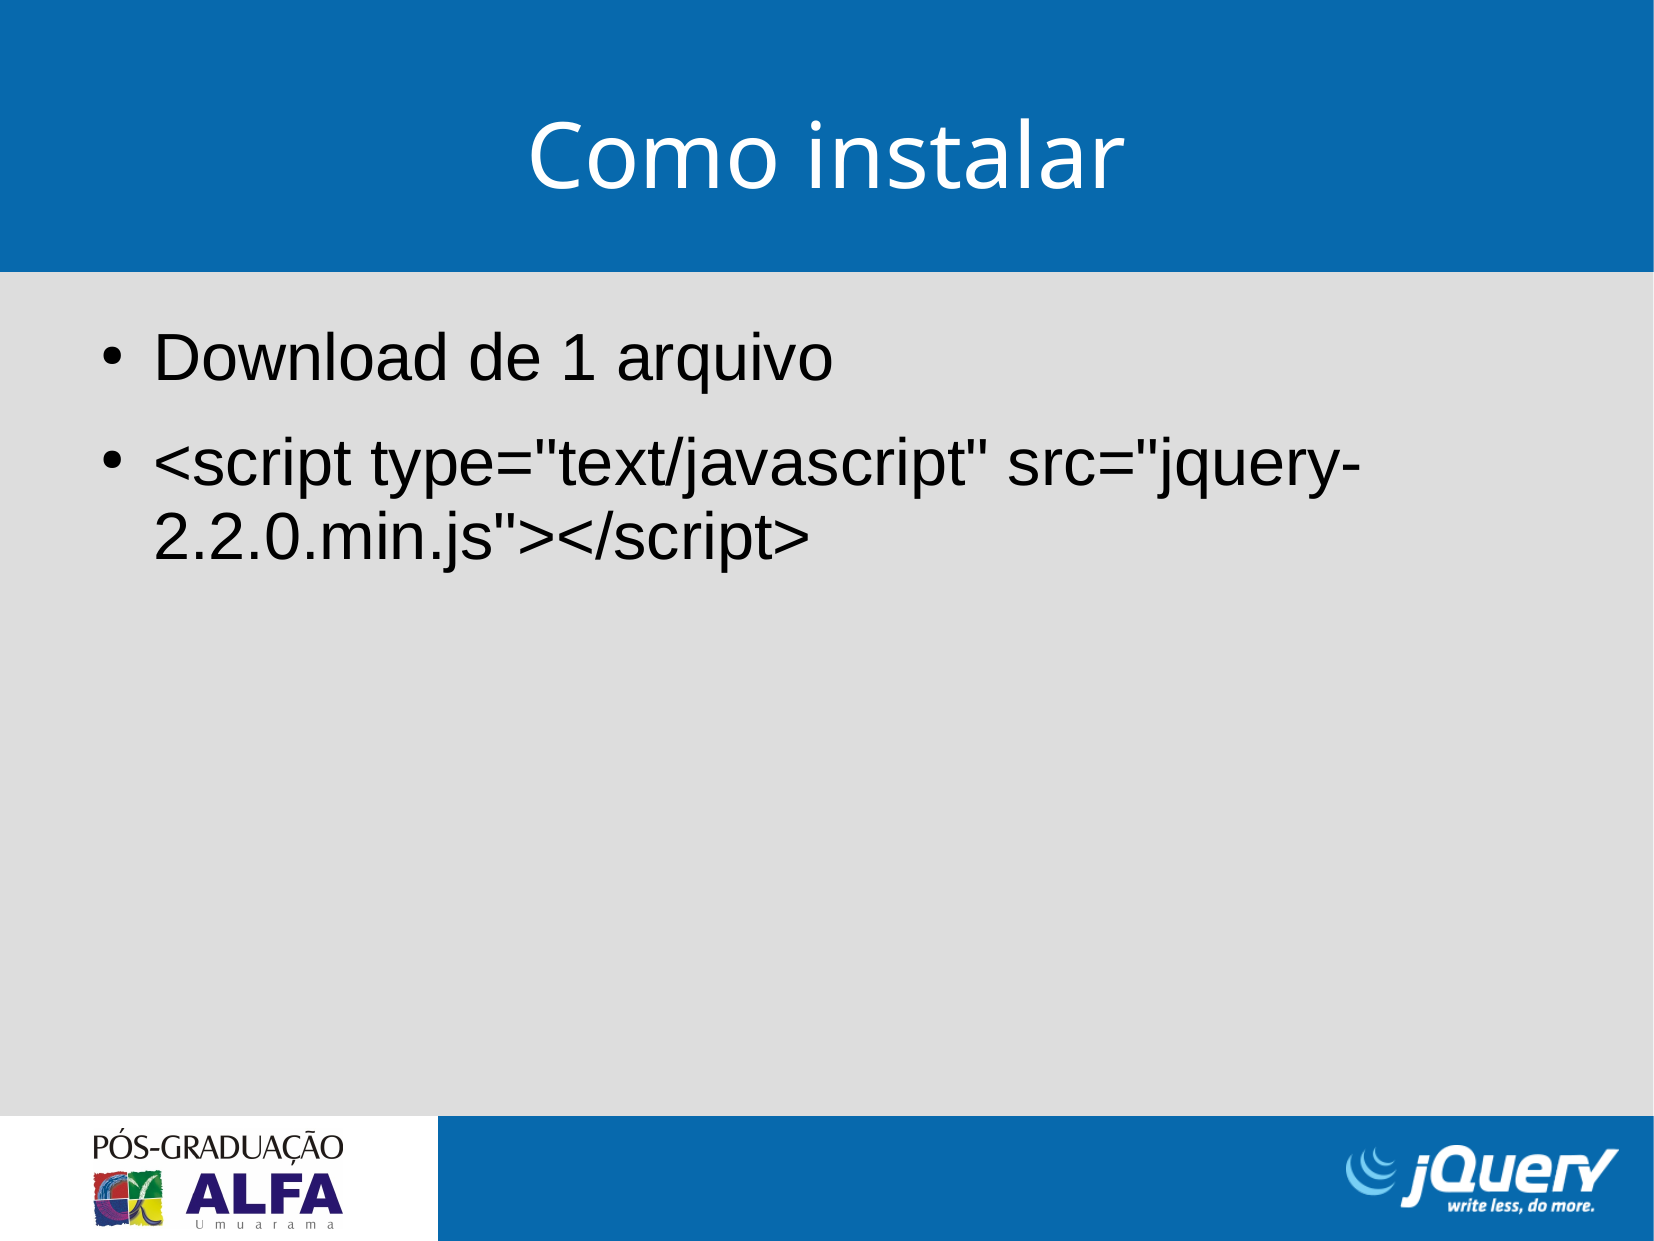

# Como instalar
Download de 1 arquivo
<script type="text/javascript" src="jquery-2.2.0.min.js"></script>